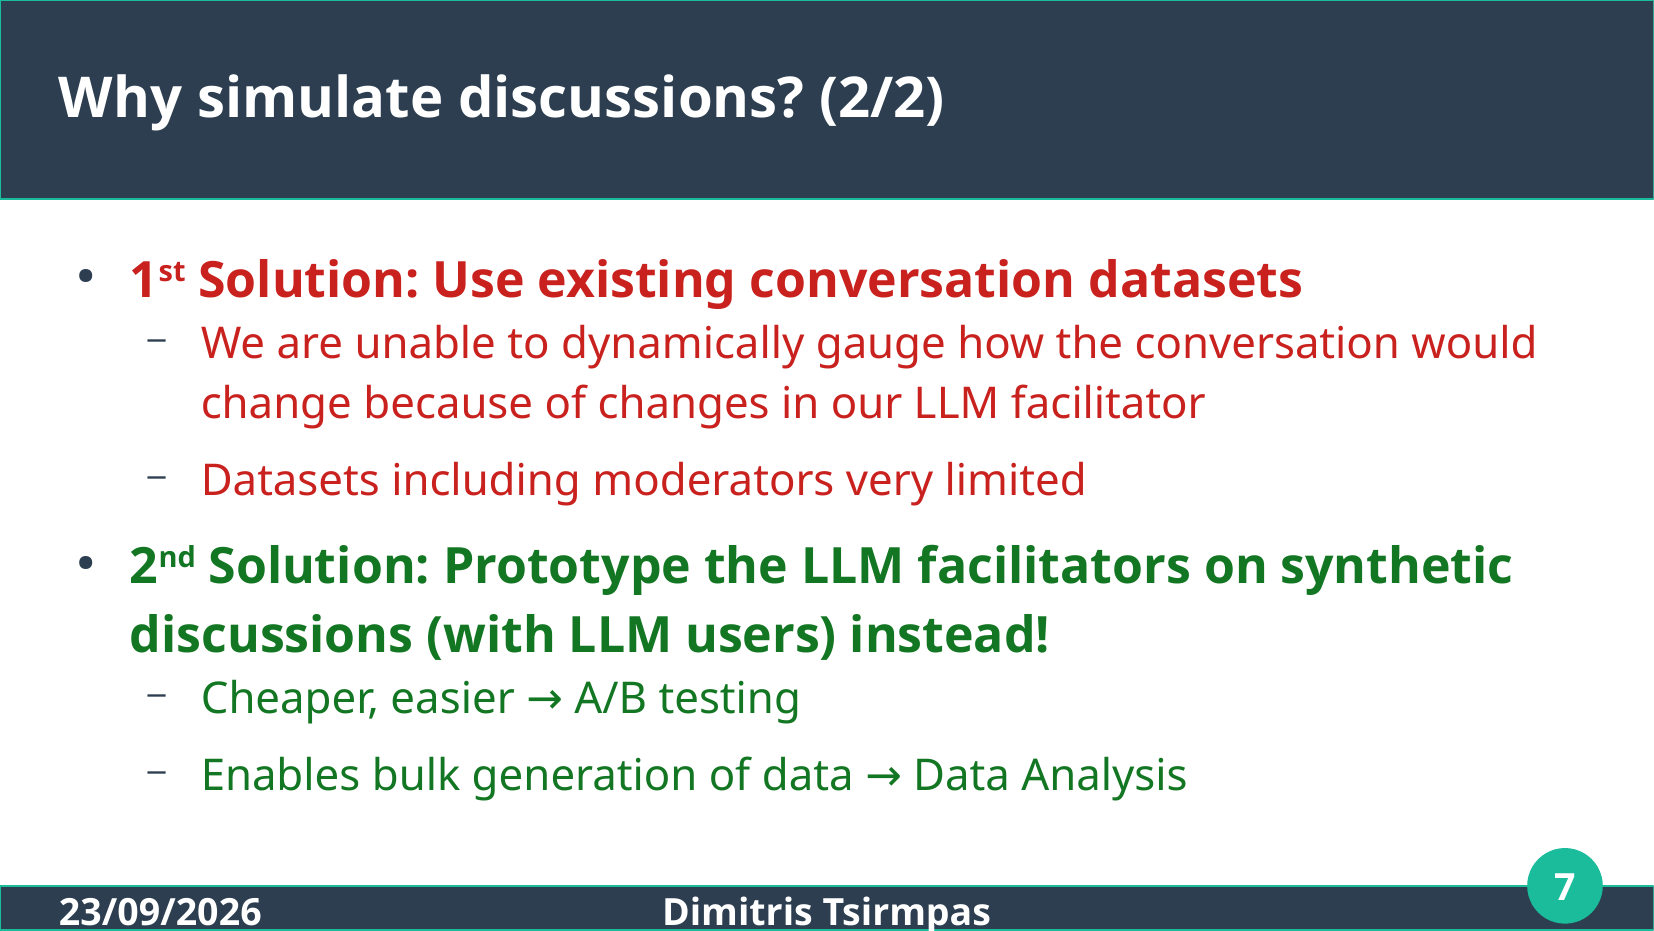

# Why simulate discussions? (2/2)
1st Solution: Use existing conversation datasets
We are unable to dynamically gauge how the conversation would change because of changes in our LLM facilitator
Datasets including moderators very limited
2nd Solution: Prototype the LLM facilitators on synthetic discussions (with LLM users) instead!
Cheaper, easier → A/B testing
Enables bulk generation of data → Data Analysis
7
Dimitris Tsirmpas